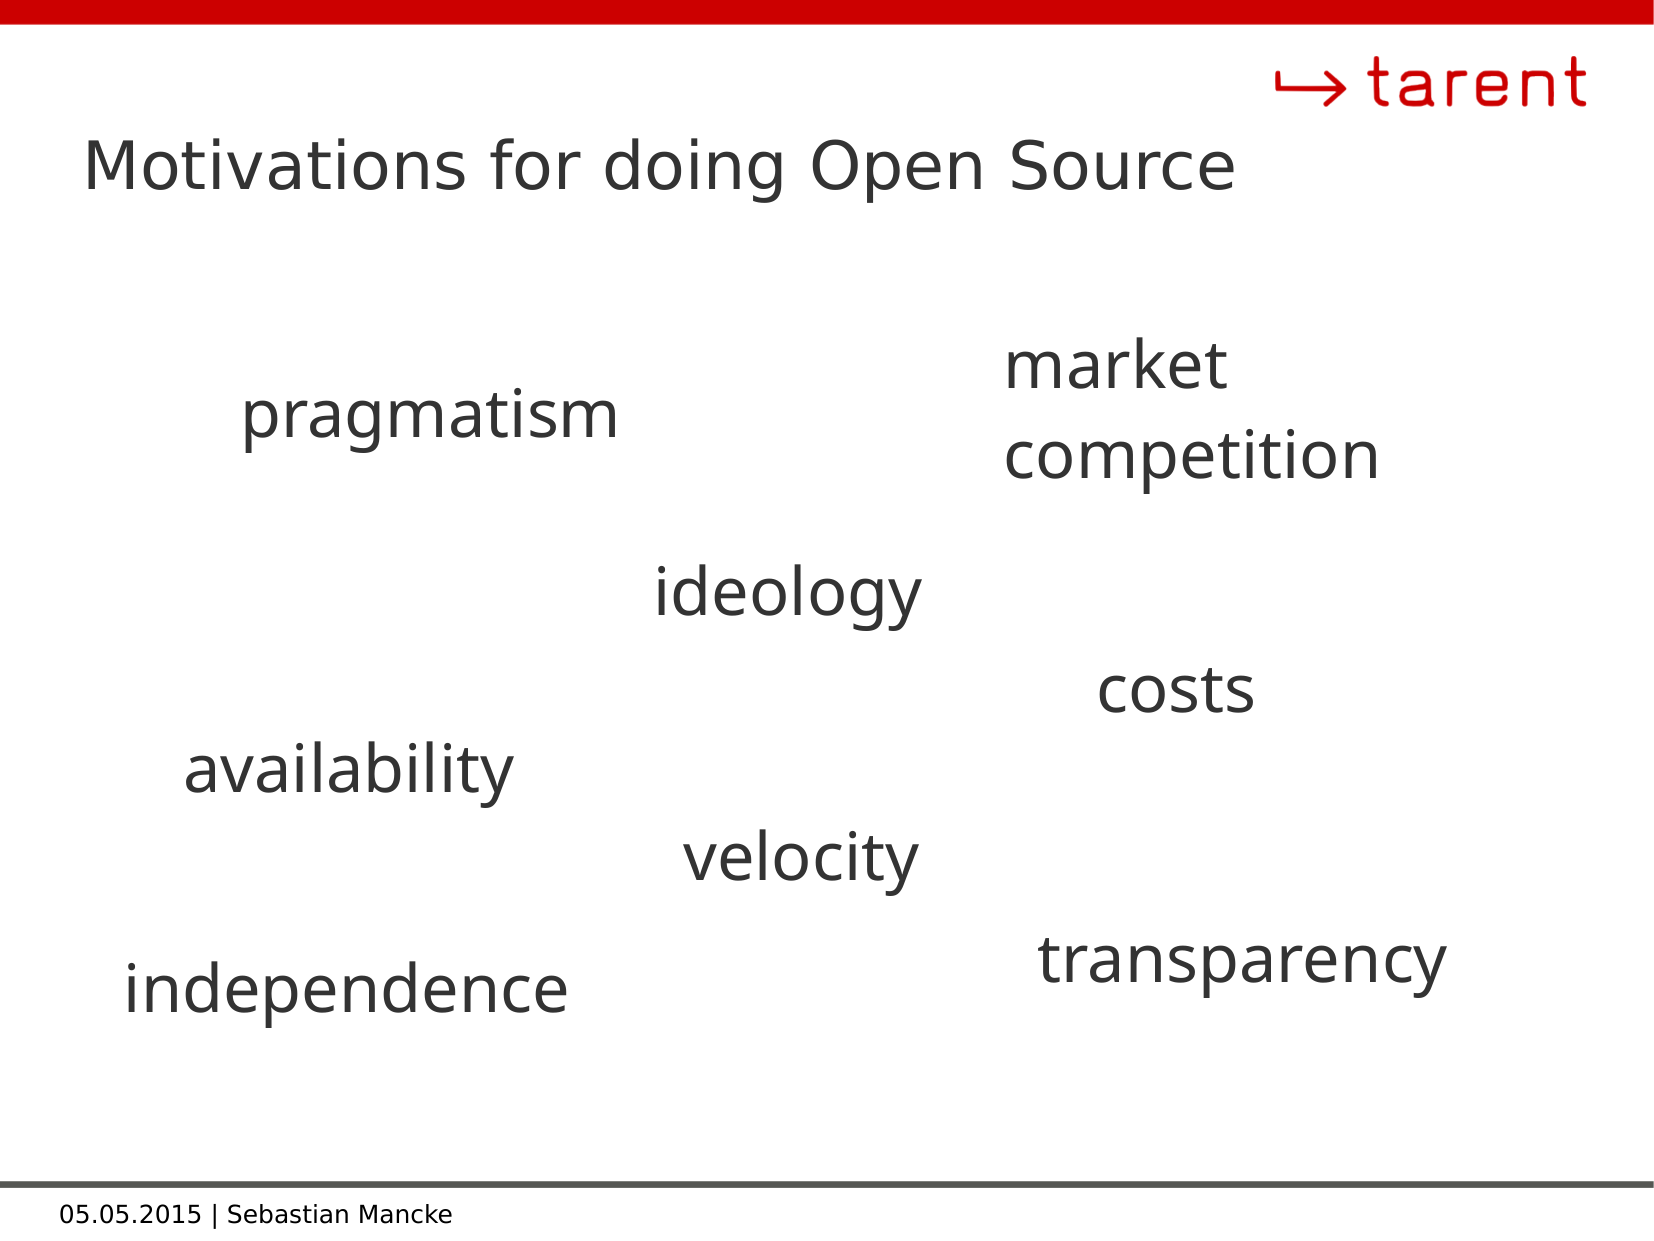

# Motivations for doing Open Source
market competition
pragmatism
ideology
costs
availability
velocity
transparency
independence